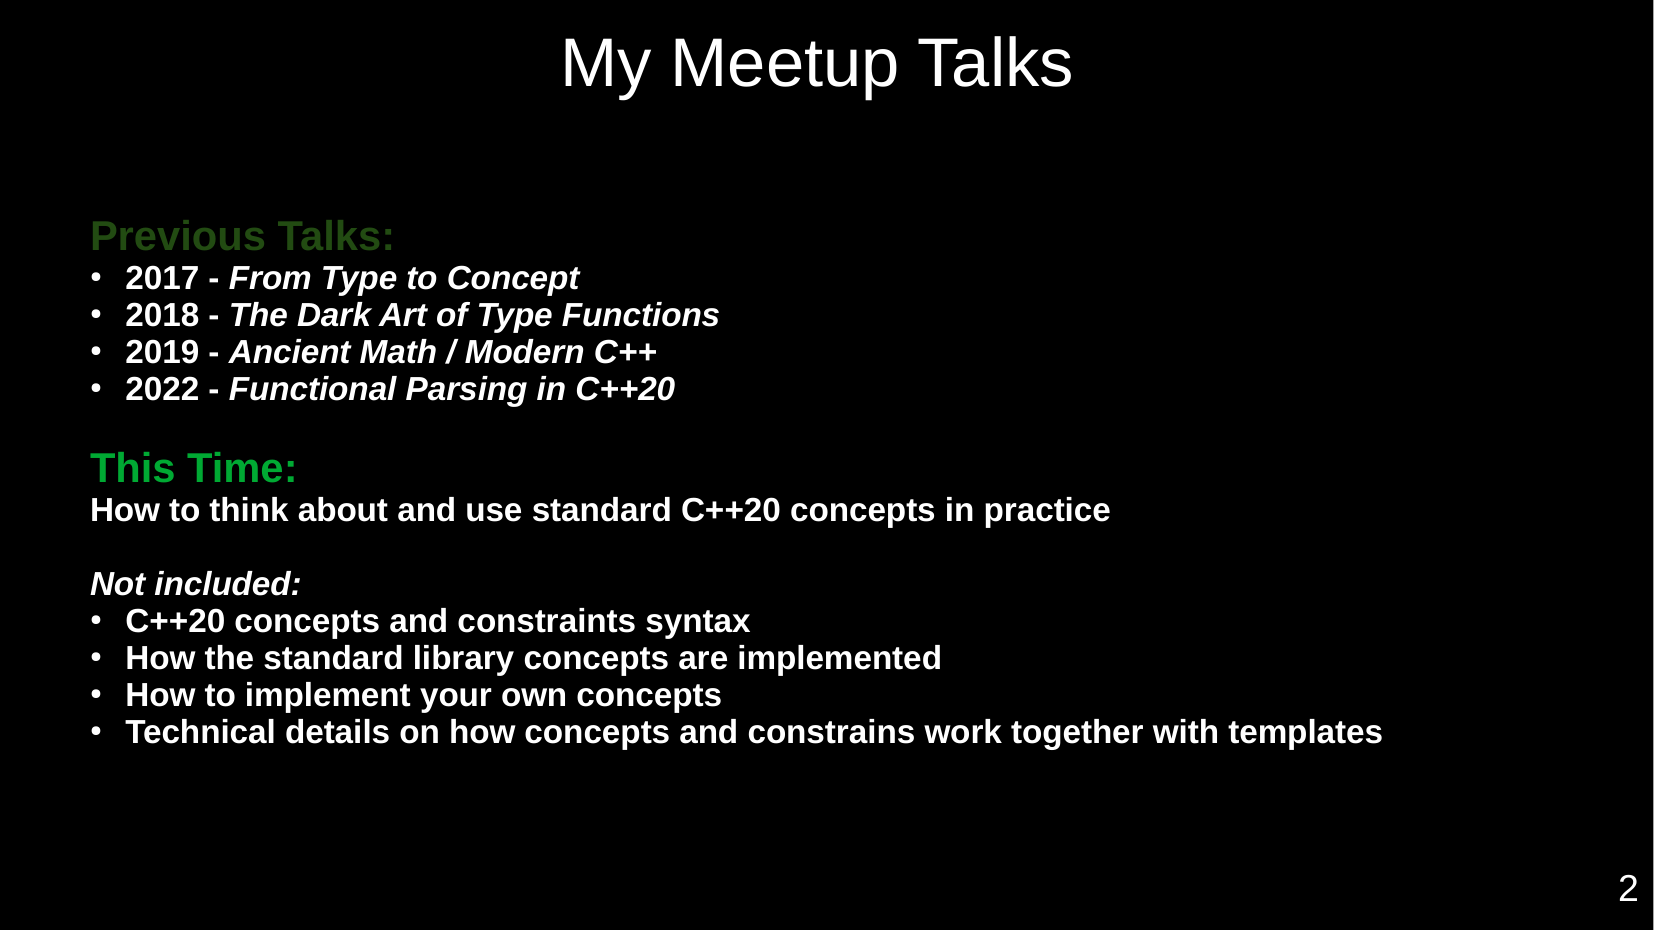

# My Meetup Talks
Previous Talks:
2017 - From Type to Concept
2018 - The Dark Art of Type Functions
2019 - Ancient Math / Modern C++
2022 - Functional Parsing in C++20
This Time:
How to think about and use standard C++20 concepts in practice
Not included:
C++20 concepts and constraints syntax
How the standard library concepts are implemented
How to implement your own concepts
Technical details on how concepts and constrains work together with templates